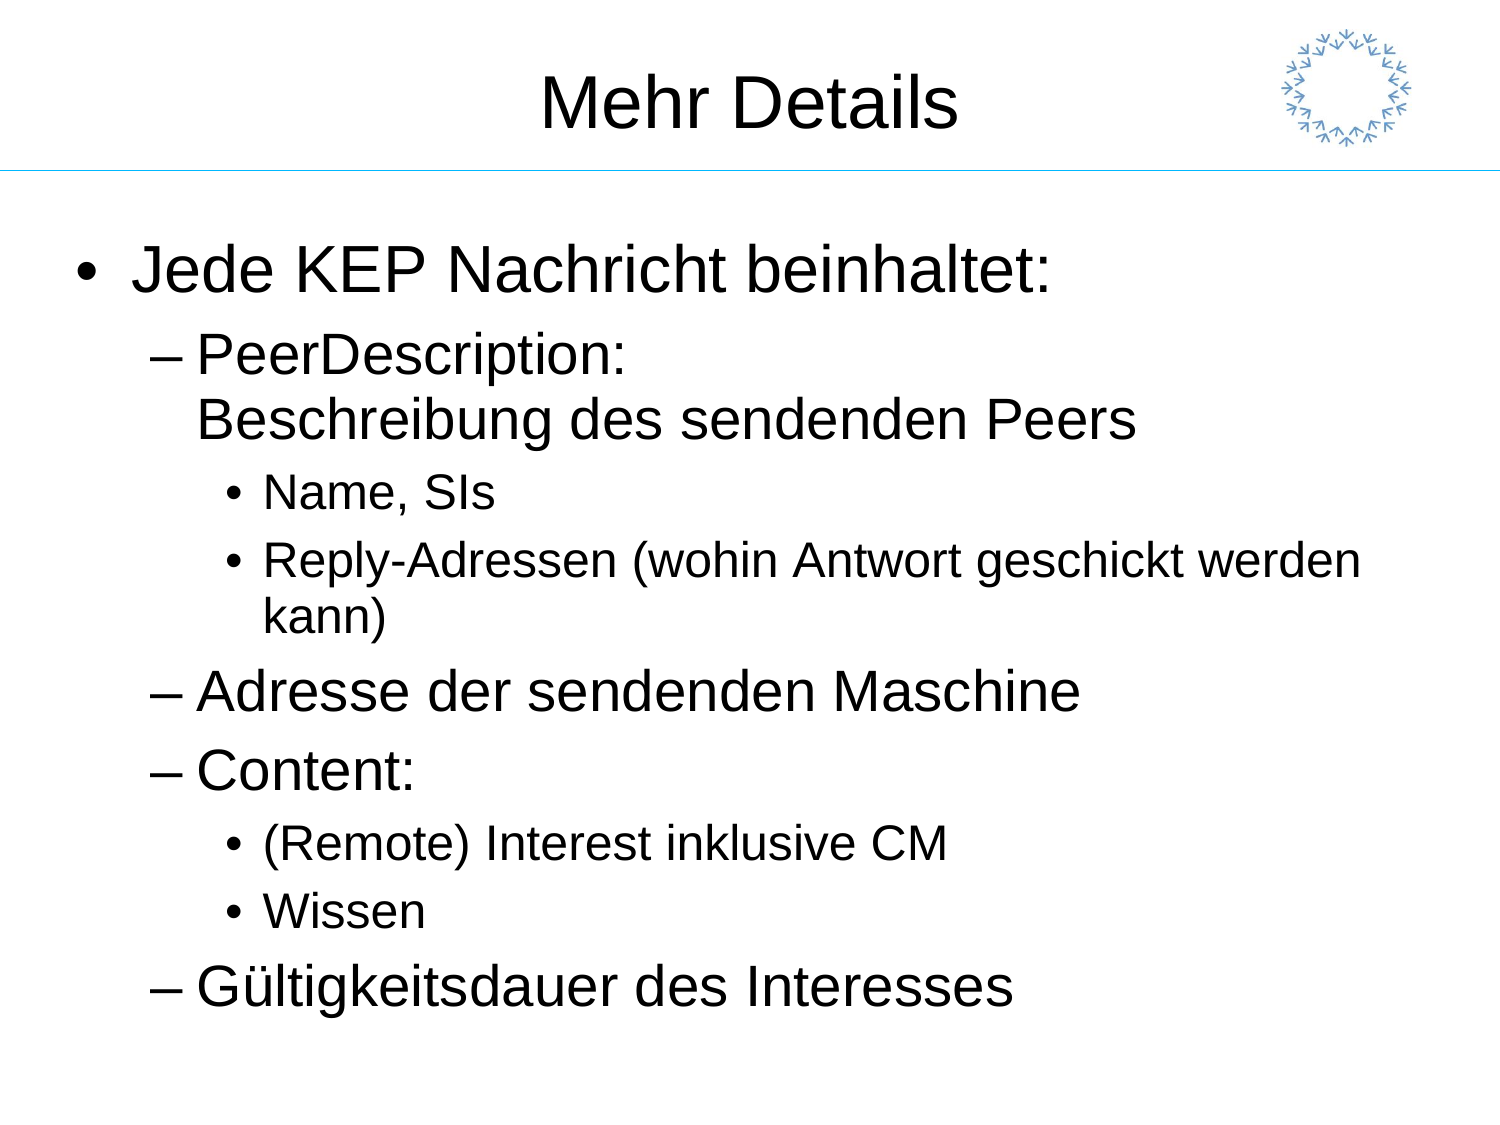

# Mehr Details
Jede KEP Nachricht beinhaltet:
PeerDescription:
Beschreibung des sendenden Peers
Name, SIs
Reply-Adressen (wohin Antwort geschickt werden kann)
Adresse der sendenden Maschine
Content:
(Remote) Interest inklusive CM
Wissen
Gültigkeitsdauer des Interesses